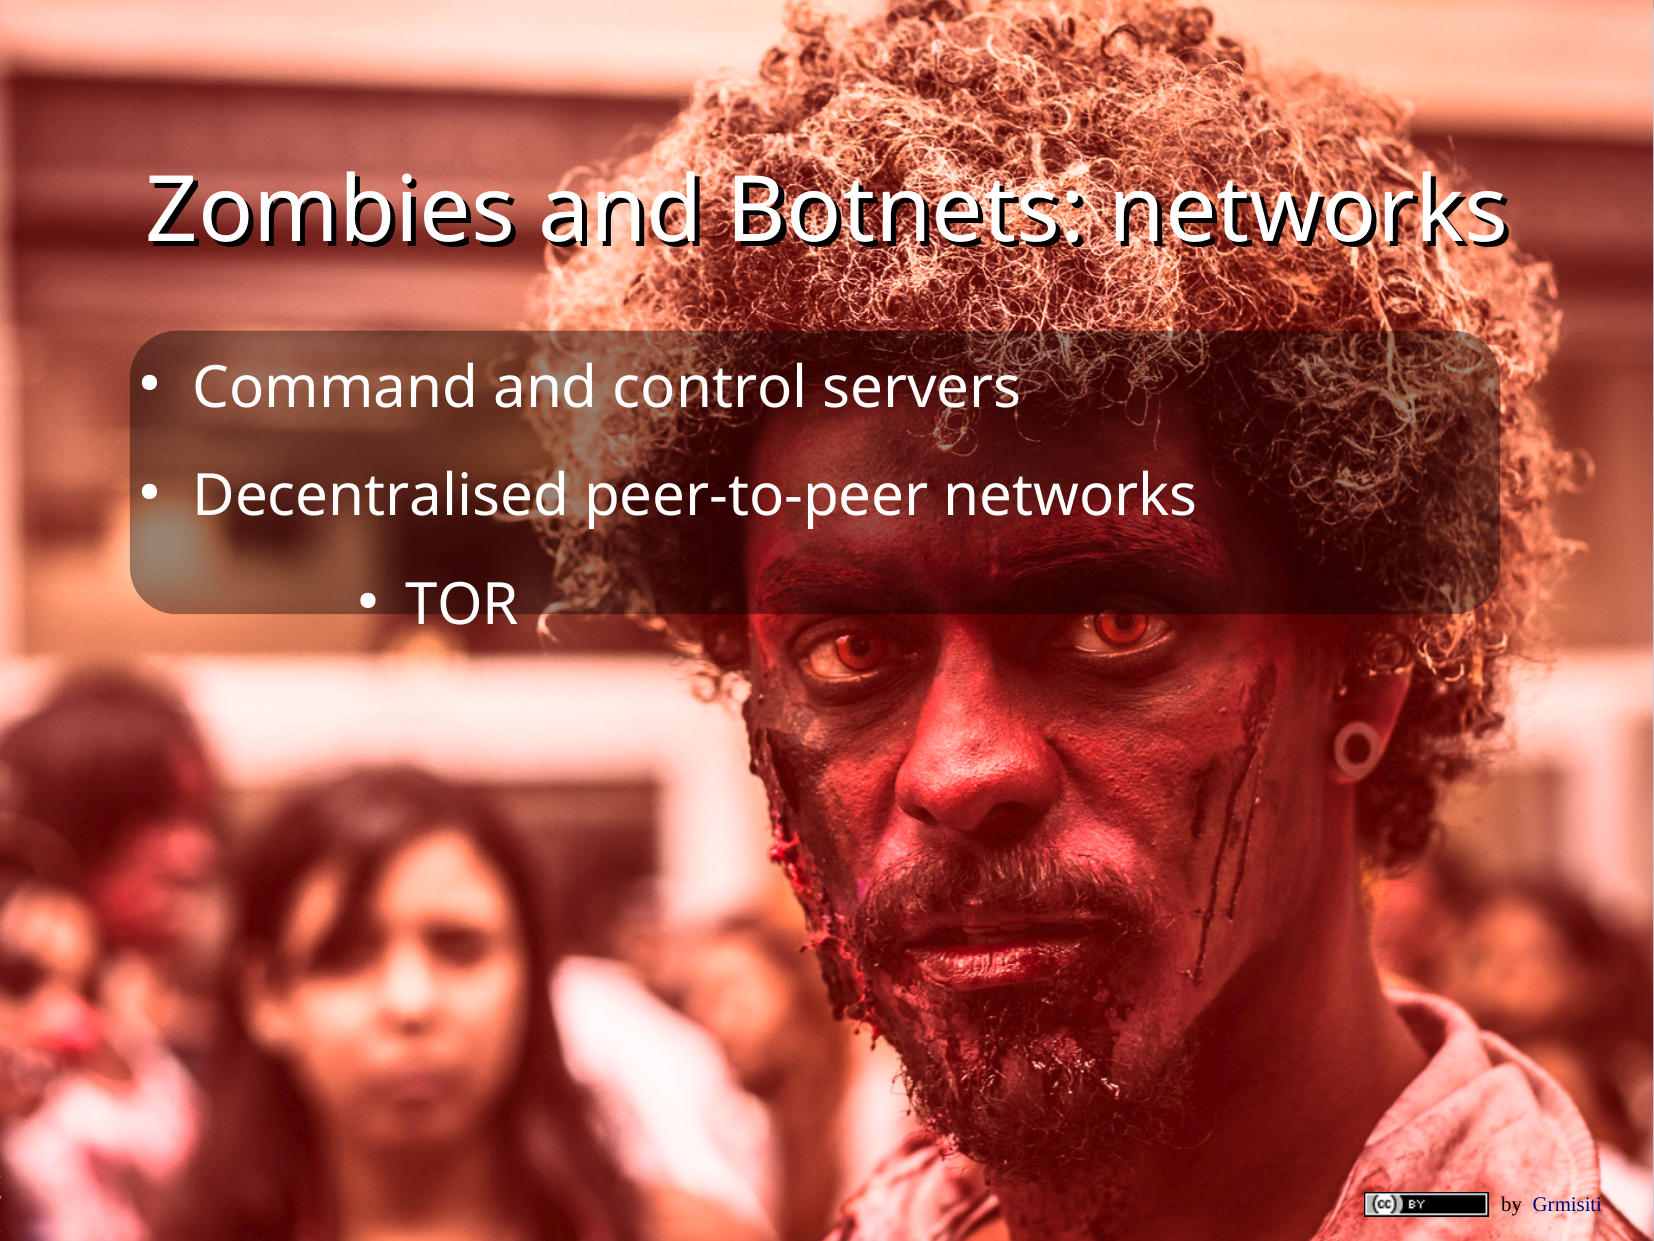

# Zombies and Botnets: networks
Command and control servers
Decentralised peer-to-peer networks
TOR
by  Grmisiti